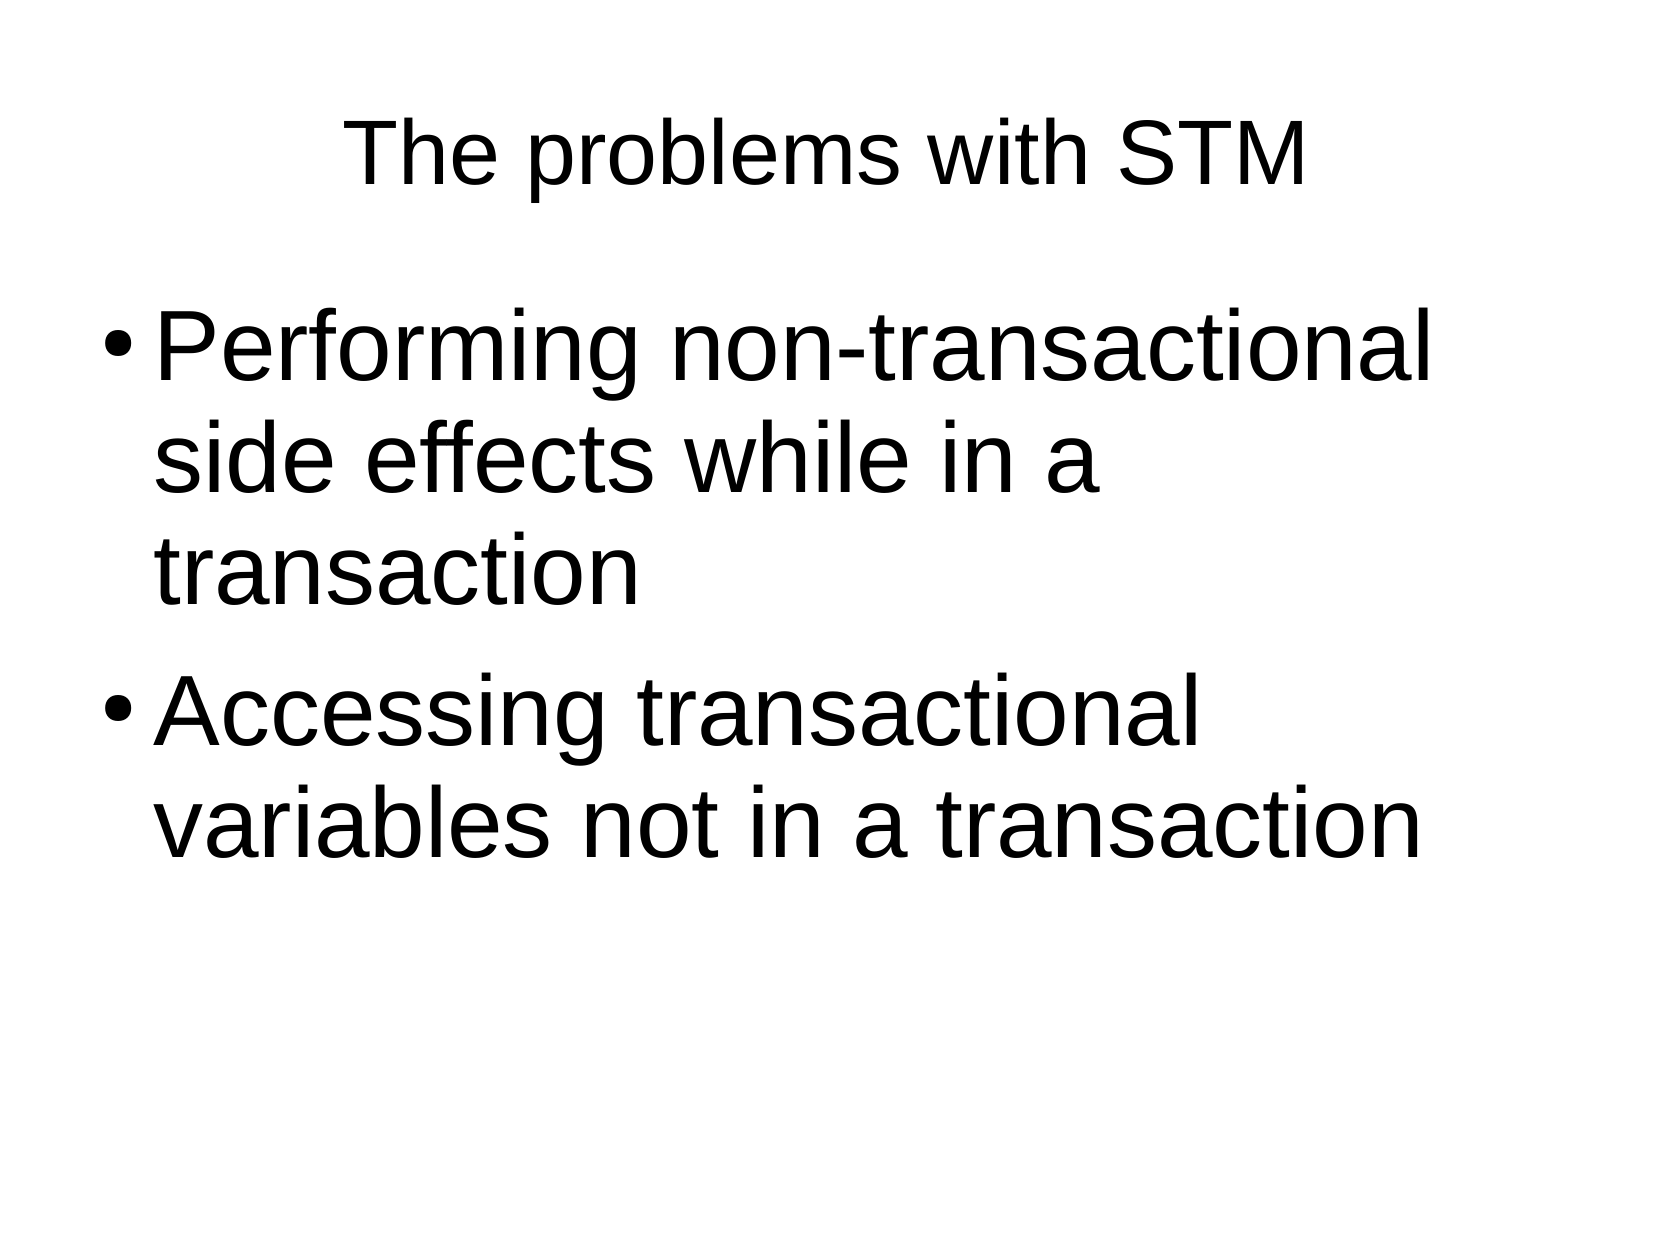

# The problems with STM
Performing non-transactional side effects while in a transaction
Accessing transactional variables not in a transaction